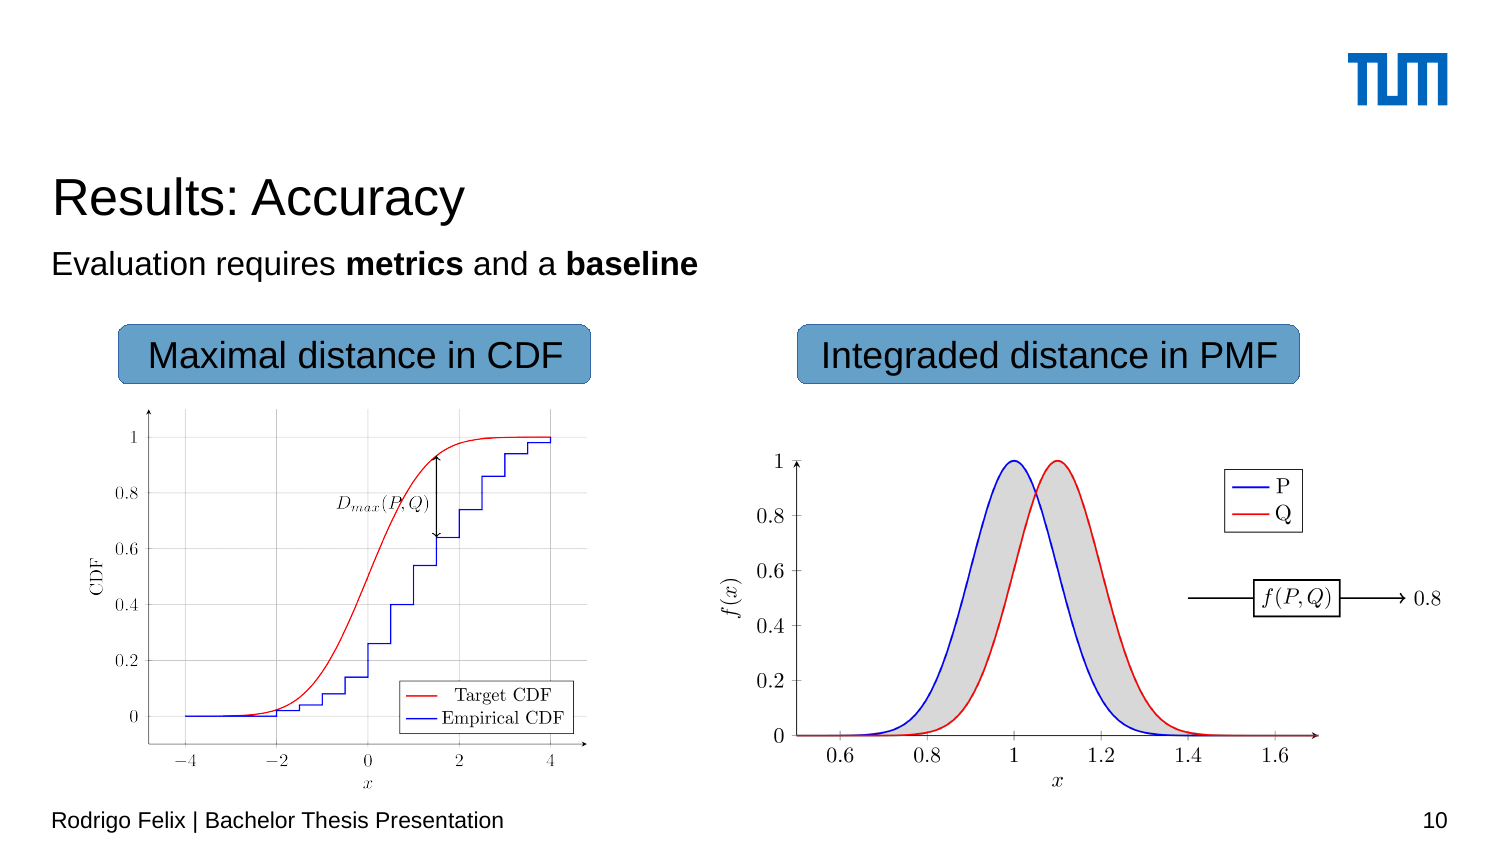

# Results: Accuracy
Evaluation requires metrics and a baseline
Maximal distance in CDF
Integraded distance in PMF
Rodrigo Felix | Bachelor Thesis Presentation
10